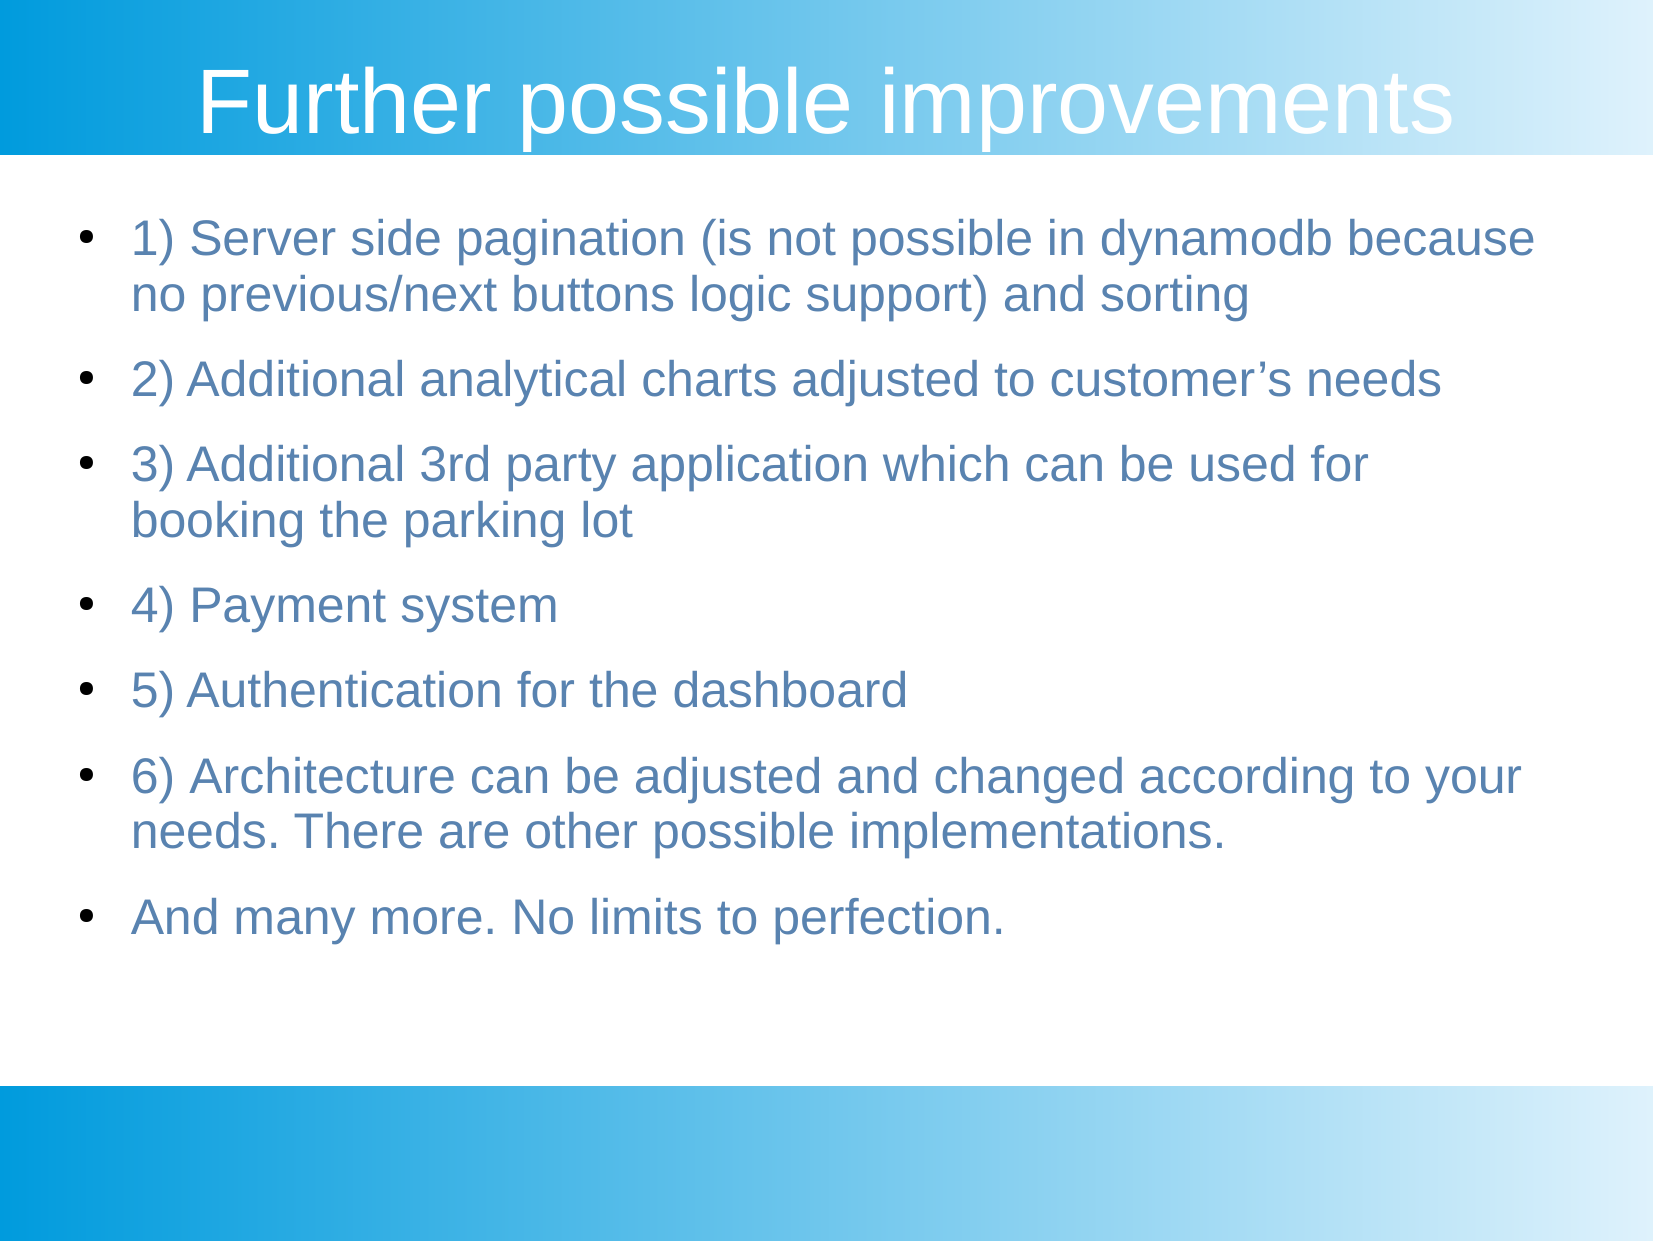

# Further possible improvements
1) Server side pagination (is not possible in dynamodb because no previous/next buttons logic support) and sorting
2) Additional analytical charts adjusted to customer’s needs
3) Additional 3rd party application which can be used for booking the parking lot
4) Payment system
5) Authentication for the dashboard
6) Architecture can be adjusted and changed according to your needs. There are other possible implementations.
And many more. No limits to perfection.